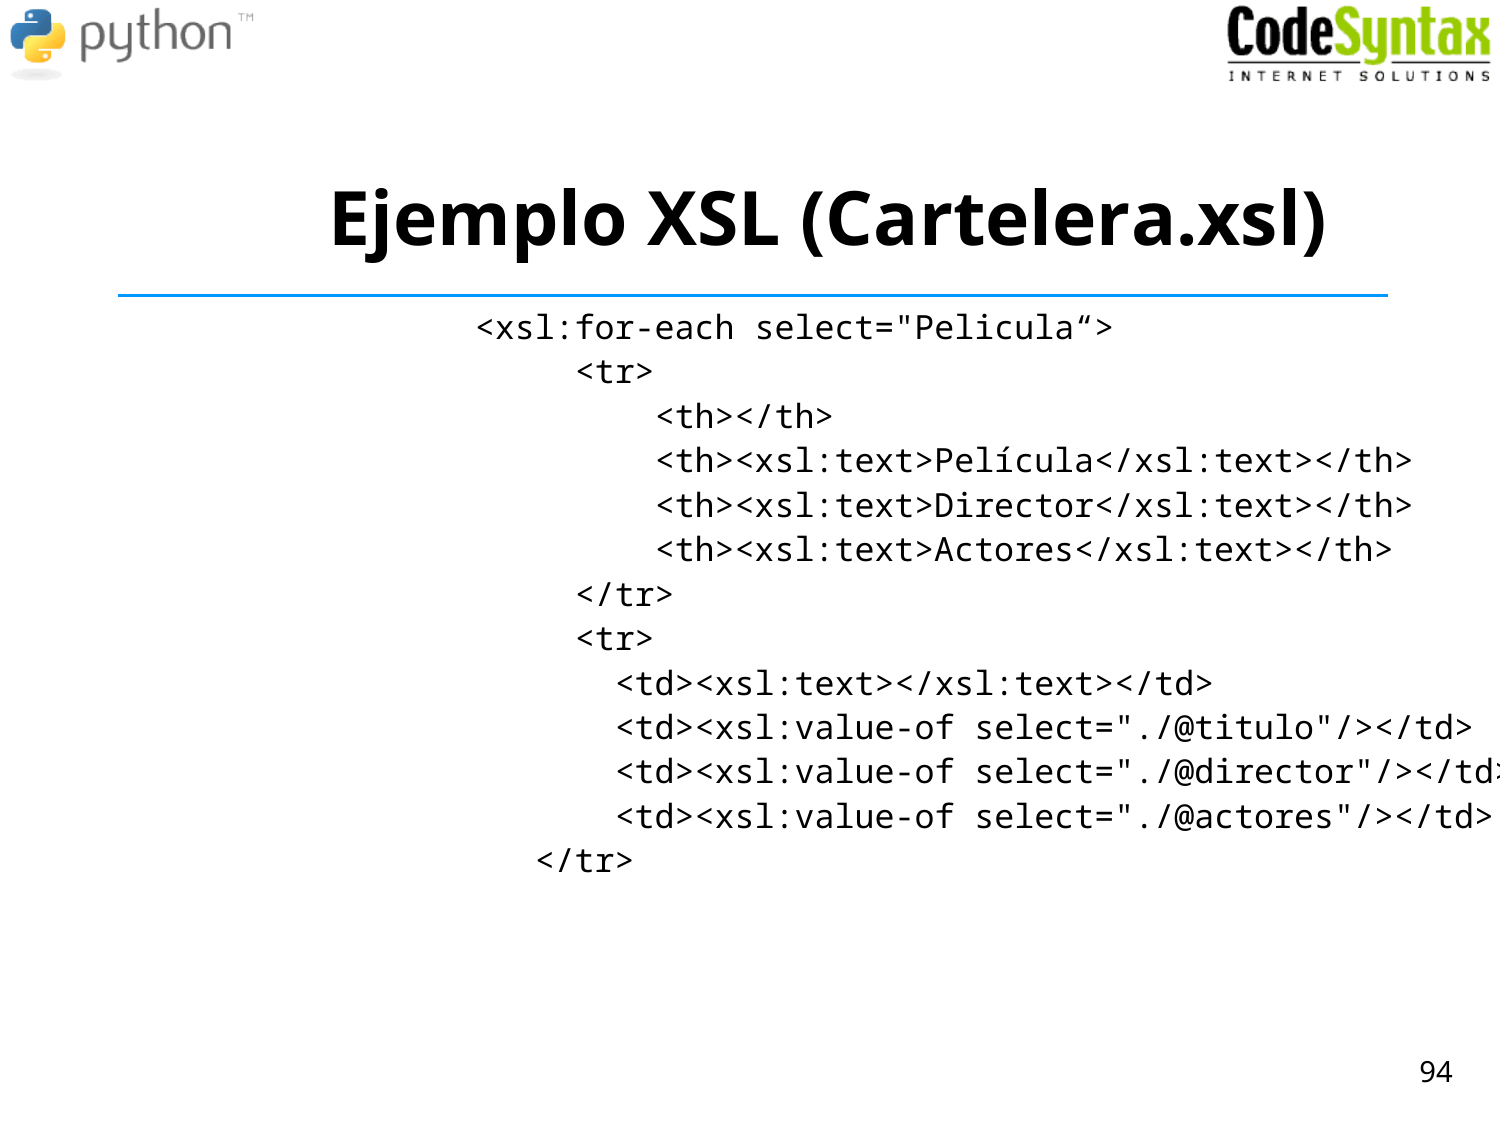

# Ejemplo XSL (Cartelera.xsl)
			<xsl:for-each select="Pelicula“>
 <tr>
 <th></th>
 <th><xsl:text>Película</xsl:text></th>
 <th><xsl:text>Director</xsl:text></th>
 <th><xsl:text>Actores</xsl:text></th>
 </tr>
 <tr>
 <td><xsl:text></xsl:text></td>
 <td><xsl:value-of select="./@titulo"/></td>
 <td><xsl:value-of select="./@director"/></td>
 <td><xsl:value-of select="./@actores"/></td>
 </tr>
94